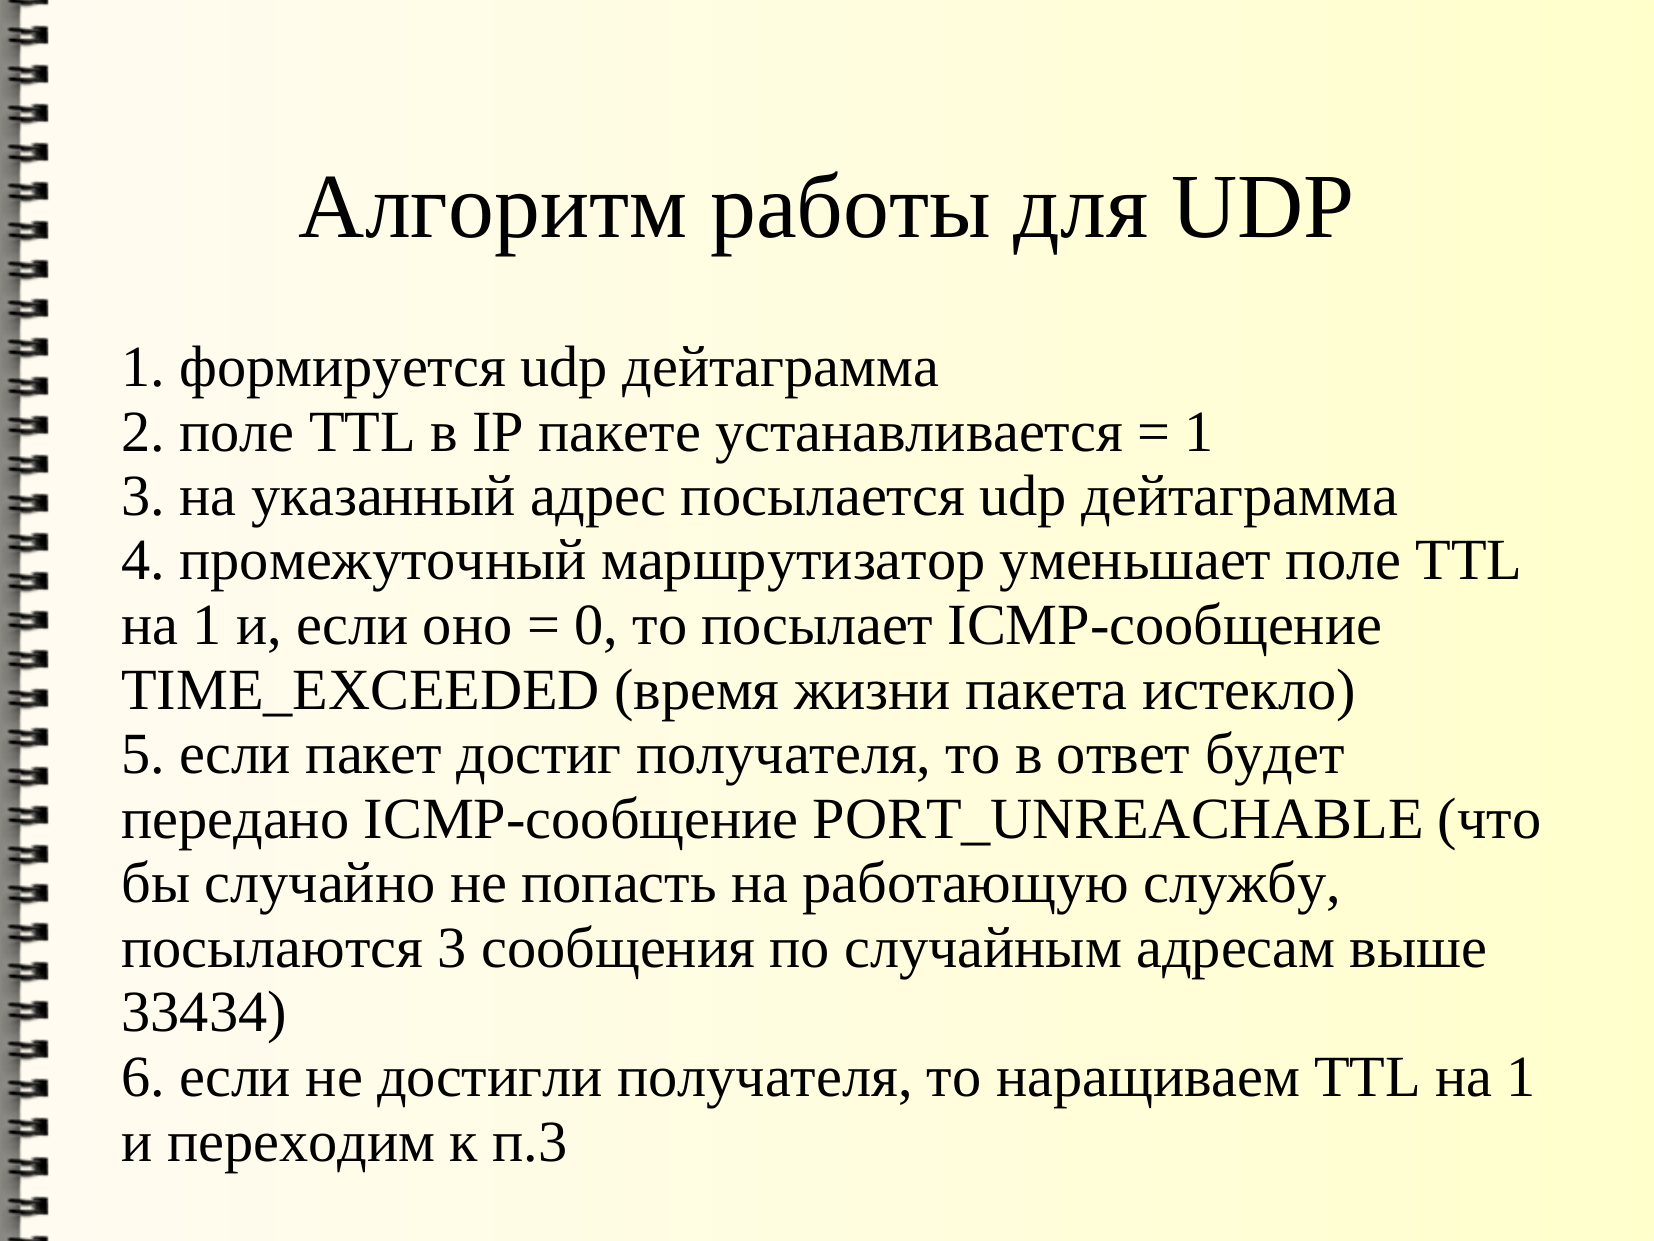

Алгоритм работы для UDP
# формируется udp дейтаграмма
поле TTL в IP пакете устанавливается = 1
на указанный адрес посылается udp дейтаграмма
промежуточный маршрутизатор уменьшает поле TTL на 1 и, если оно = 0, то посылает ICMP-сообщение TIME_EXCEEDED (время жизни пакета истекло)
если пакет достиг получателя, то в ответ будет передано ICMP-сообщение PORT_UNREACHABLE (что бы случайно не попасть на работающую службу, посылаются 3 сообщения по случайным адресам выше 33434)
если не достигли получателя, то наращиваем TTL на 1 и переходим к п.3